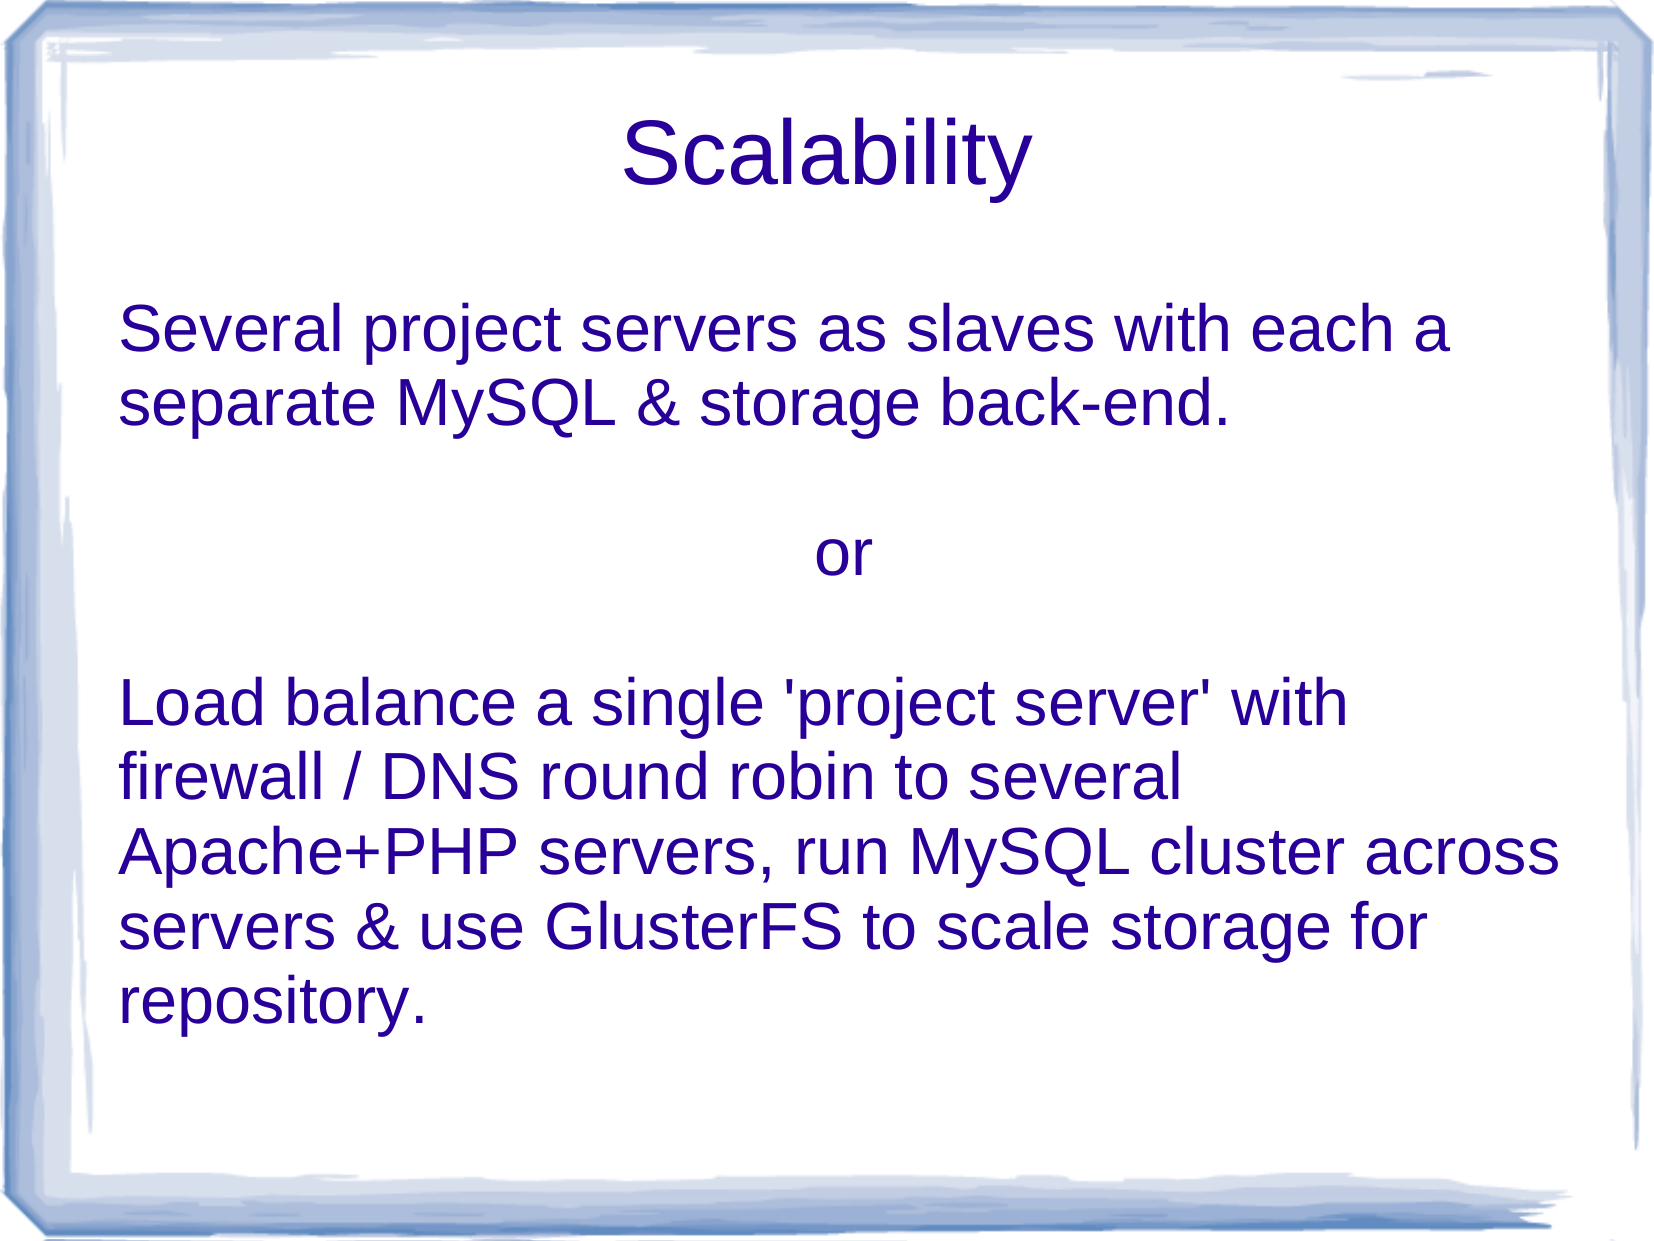

# Scalability
Several project servers as slaves with each a separate MySQL & storage back-end.
or
Load balance a single 'project server' with firewall / DNS round robin to several Apache+PHP servers, run MySQL cluster across servers & use GlusterFS to scale storage for repository.